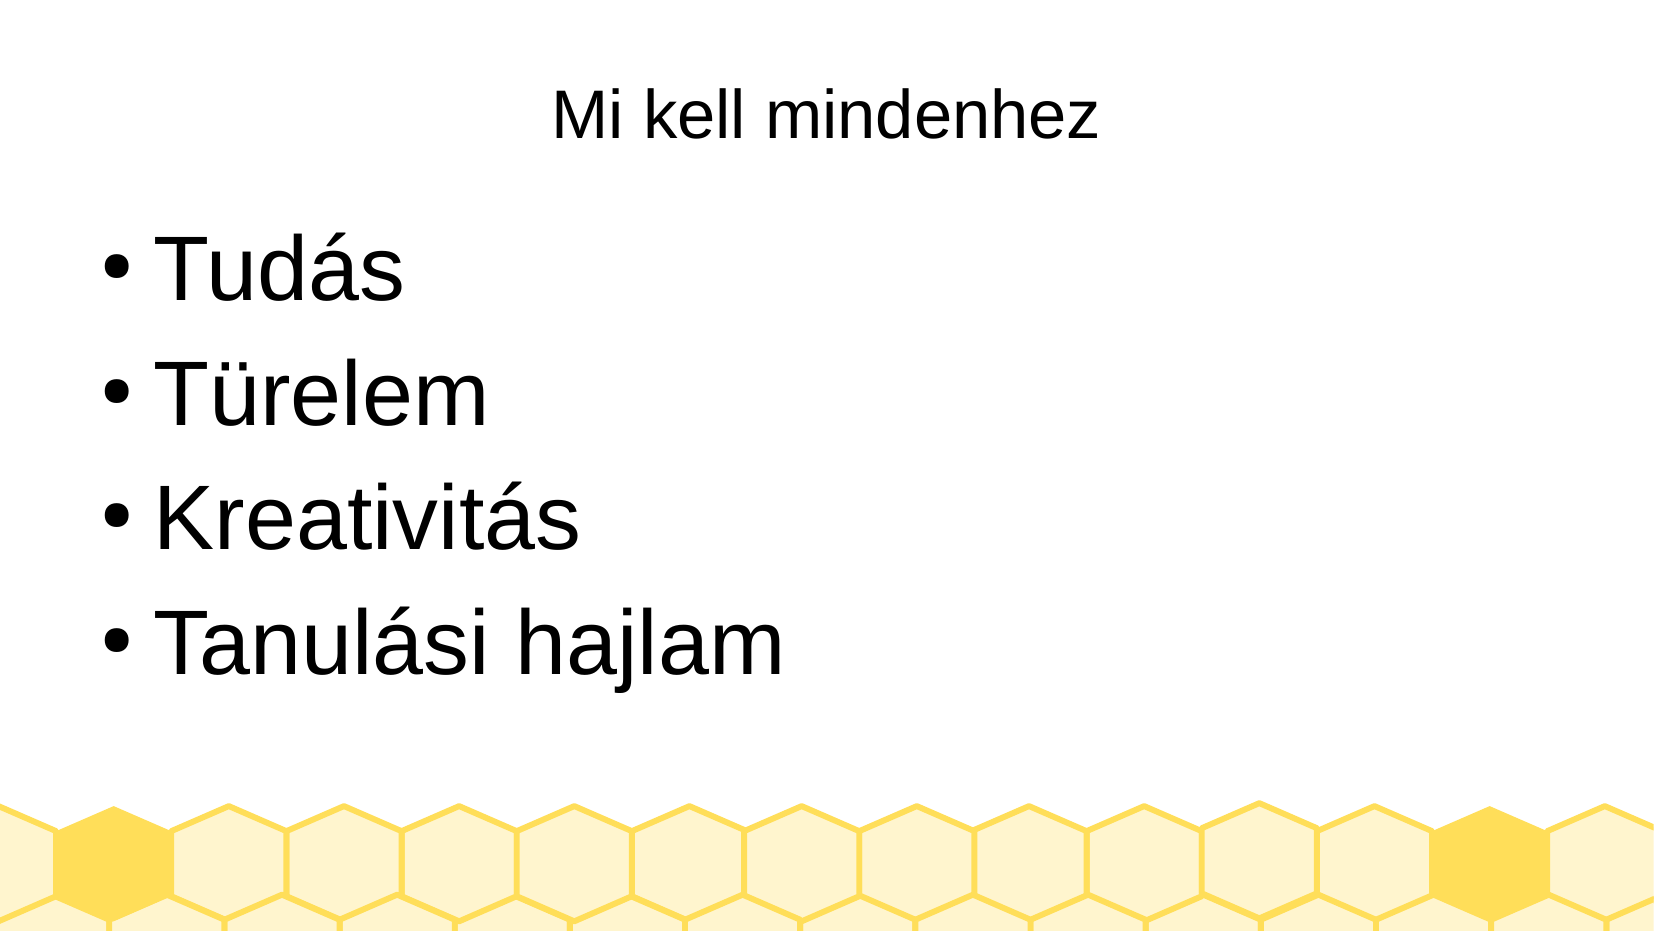

# Mi kell mindenhez
Tudás
Türelem
Kreativitás
Tanulási hajlam